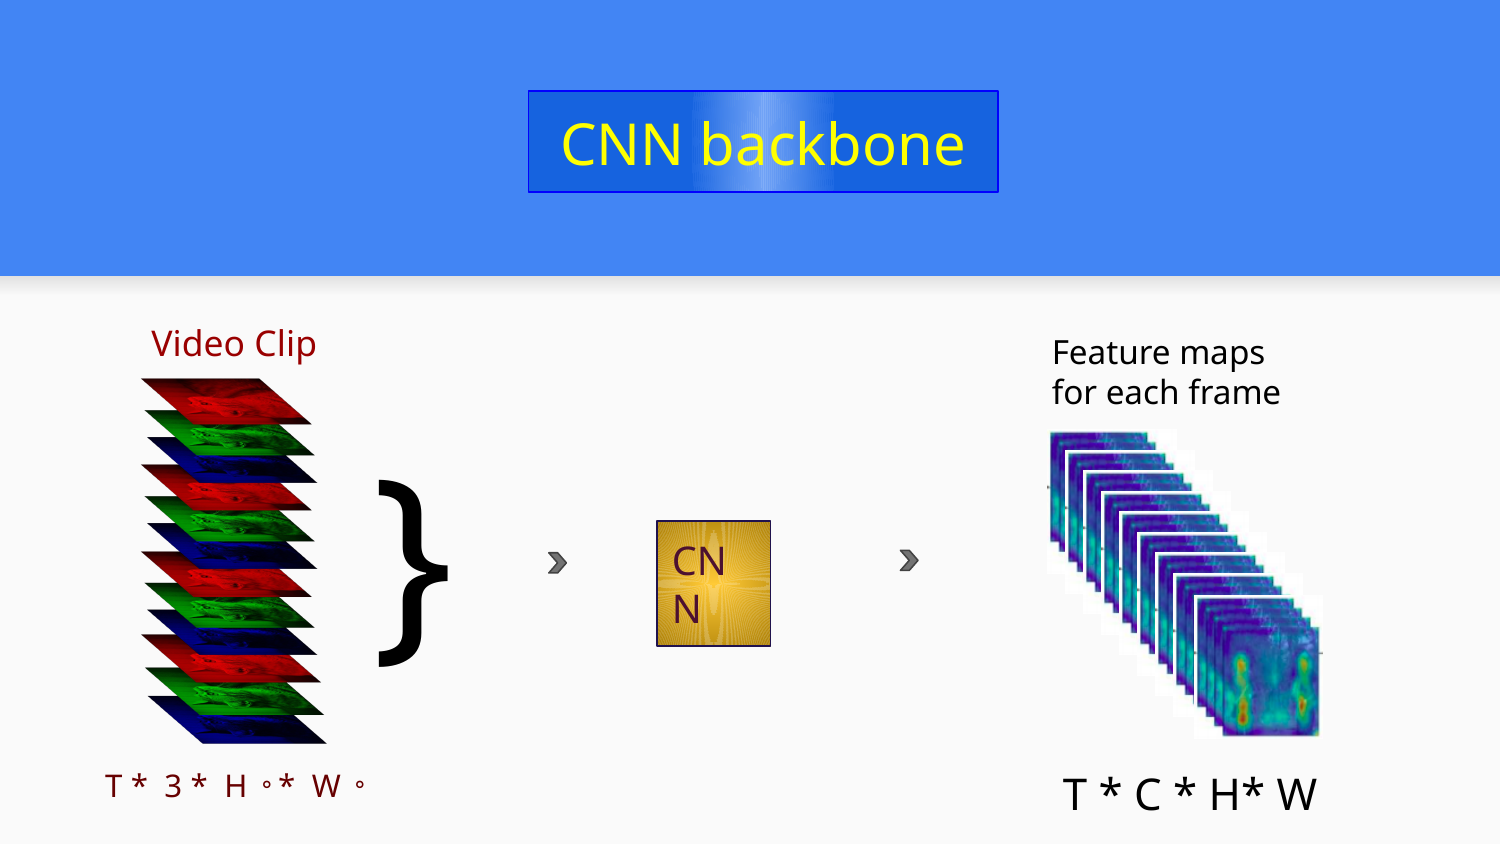

# CNN backbone
Video Clip
Feature maps for each frame
}
CNN
T * 3 * H。* W。
T * C * H* W